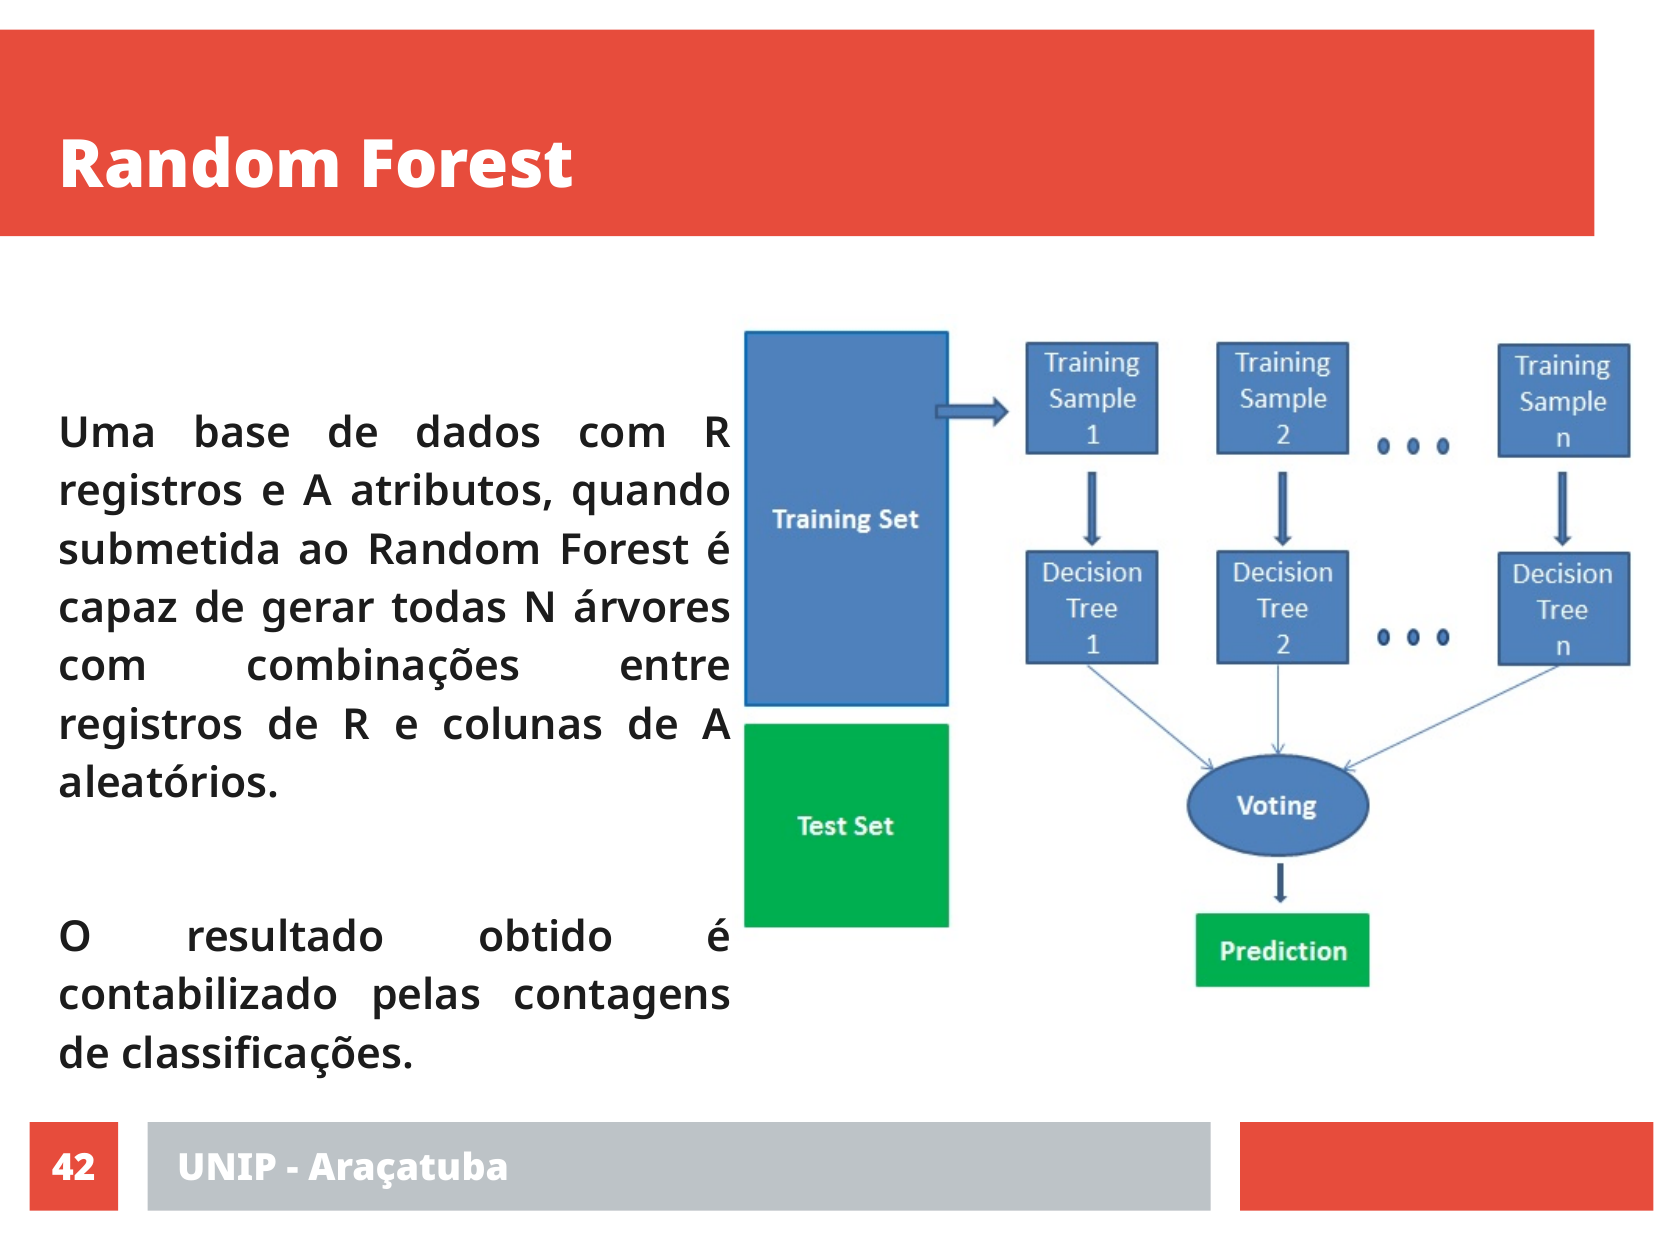

# Random Forest
Uma base de dados com R registros e A atributos, quando submetida ao Random Forest é capaz de gerar todas N árvores com combinações entre registros de R e colunas de A aleatórios.
O resultado obtido é contabilizado pelas contagens de classificações.
42
UNIP - Araçatuba